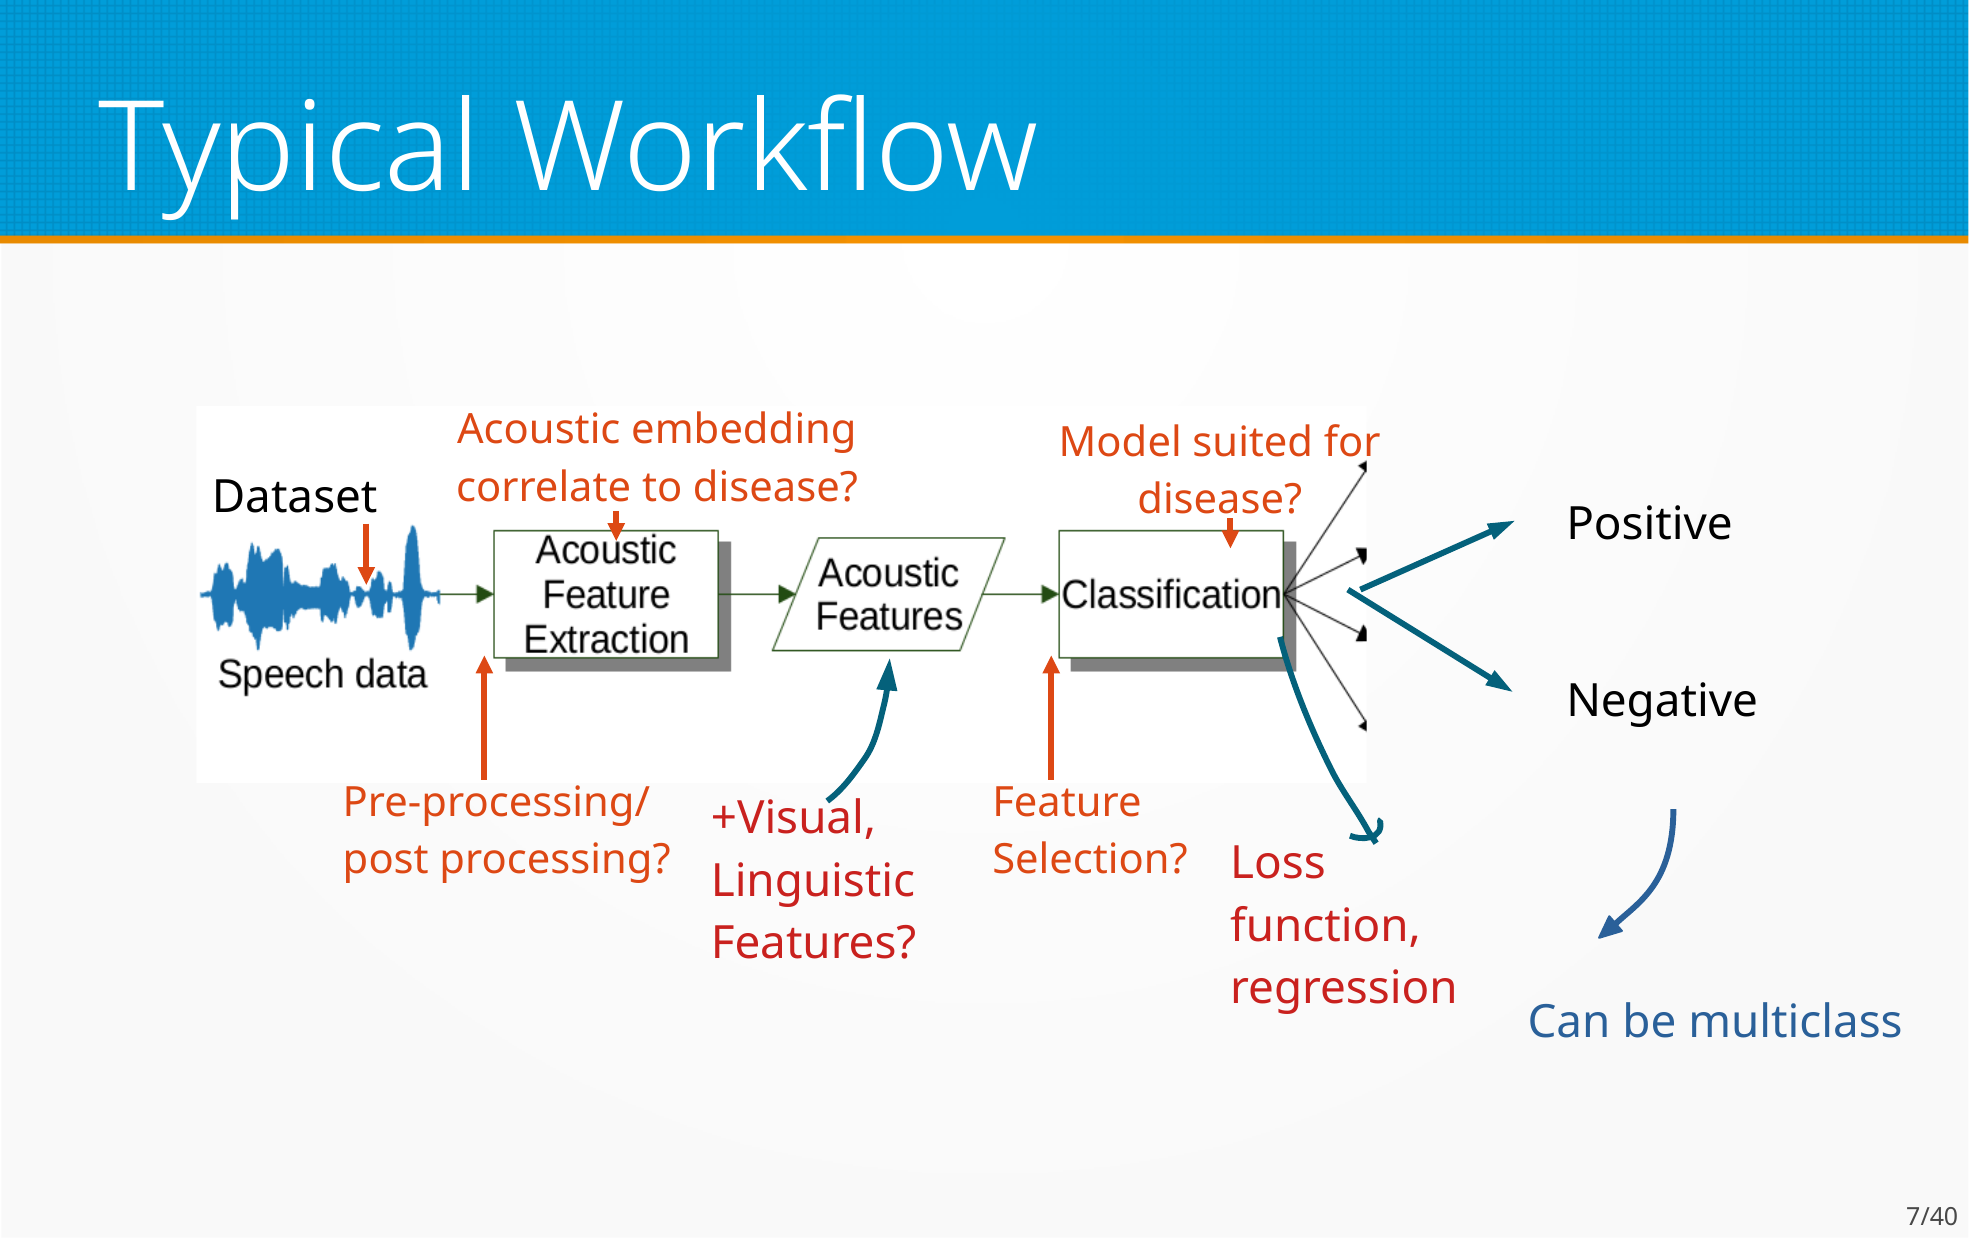

# Typical Workflow
Acoustic embedding
correlate to disease?
Model suited for disease?
Dataset
Positive
Negative
+Visual,
Linguistic
Features?
Pre-processing/
post processing?
Feature
Selection?
Loss function,
regression
Can be multiclass
7